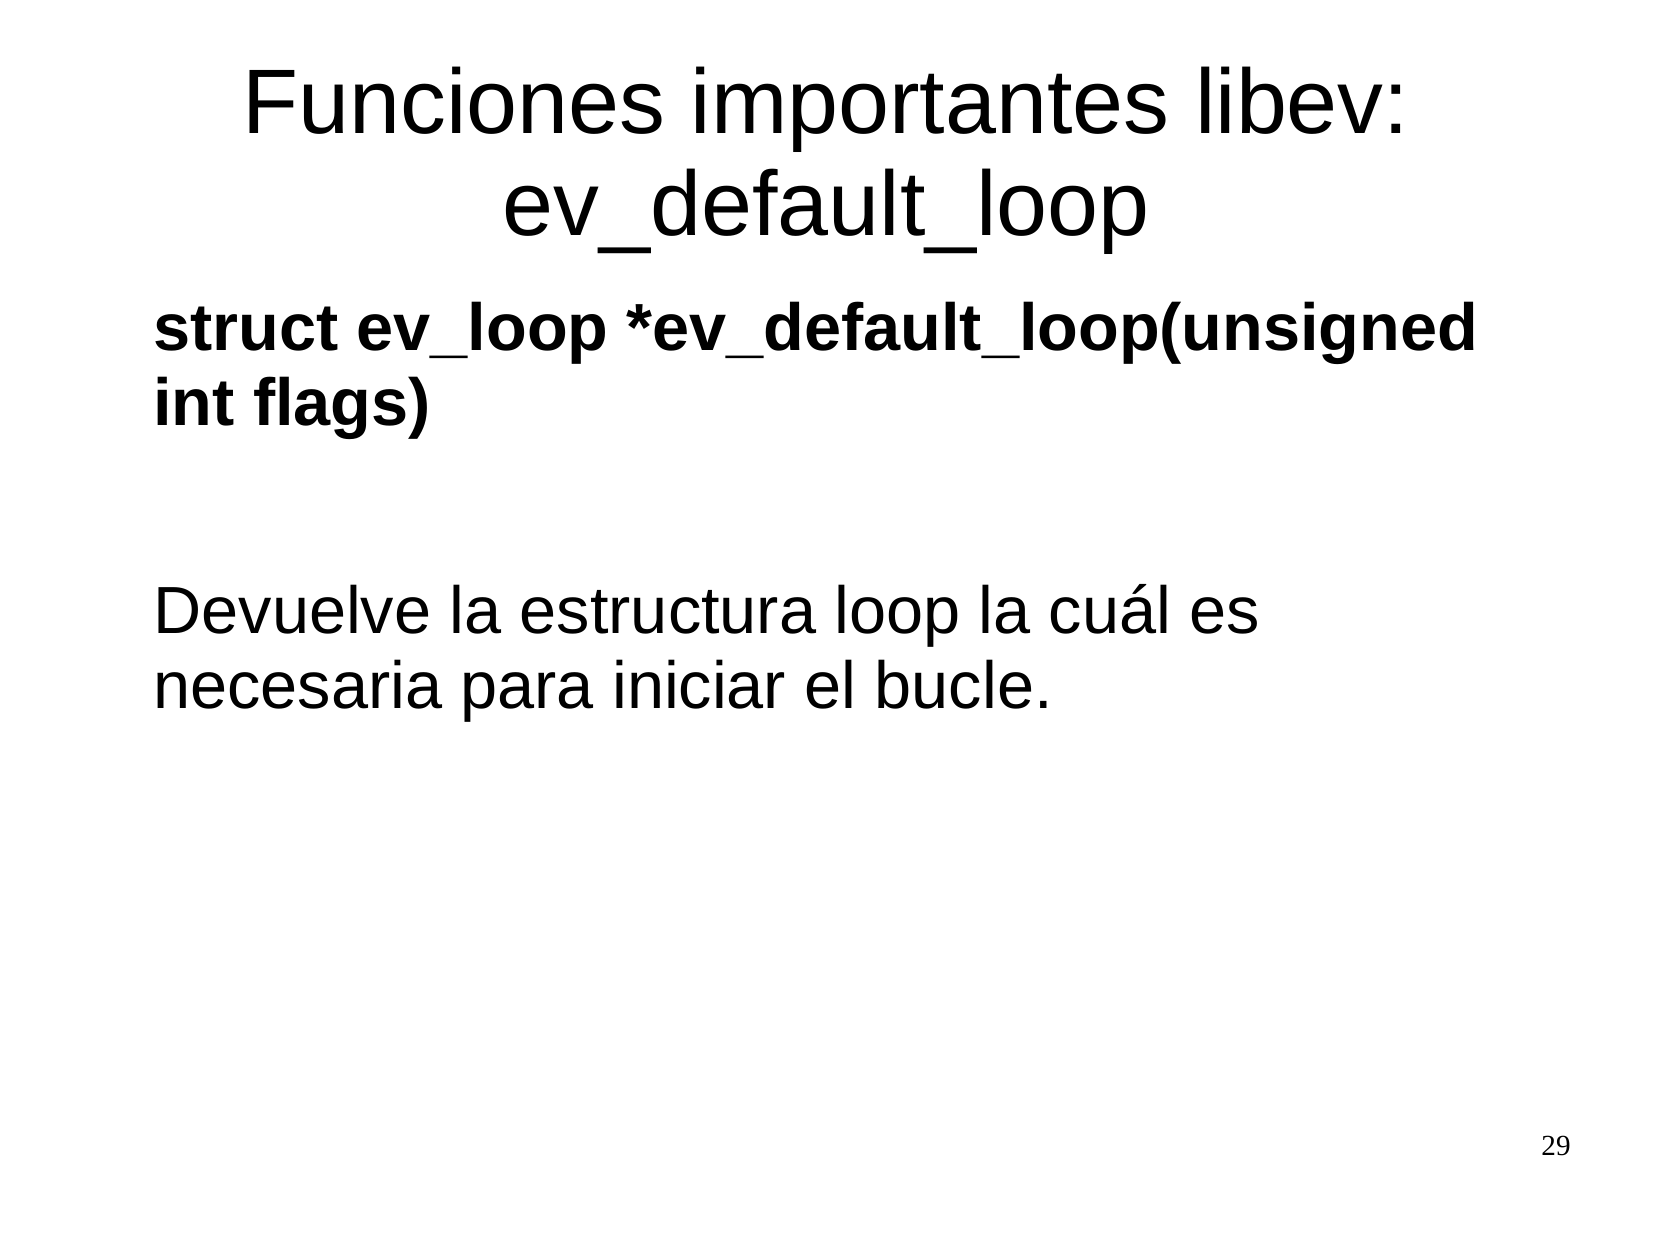

# Funciones importantes libev: ev_default_loop
struct ev_loop *ev_default_loop(unsigned int flags)
Devuelve la estructura loop la cuál es necesaria para iniciar el bucle.
29